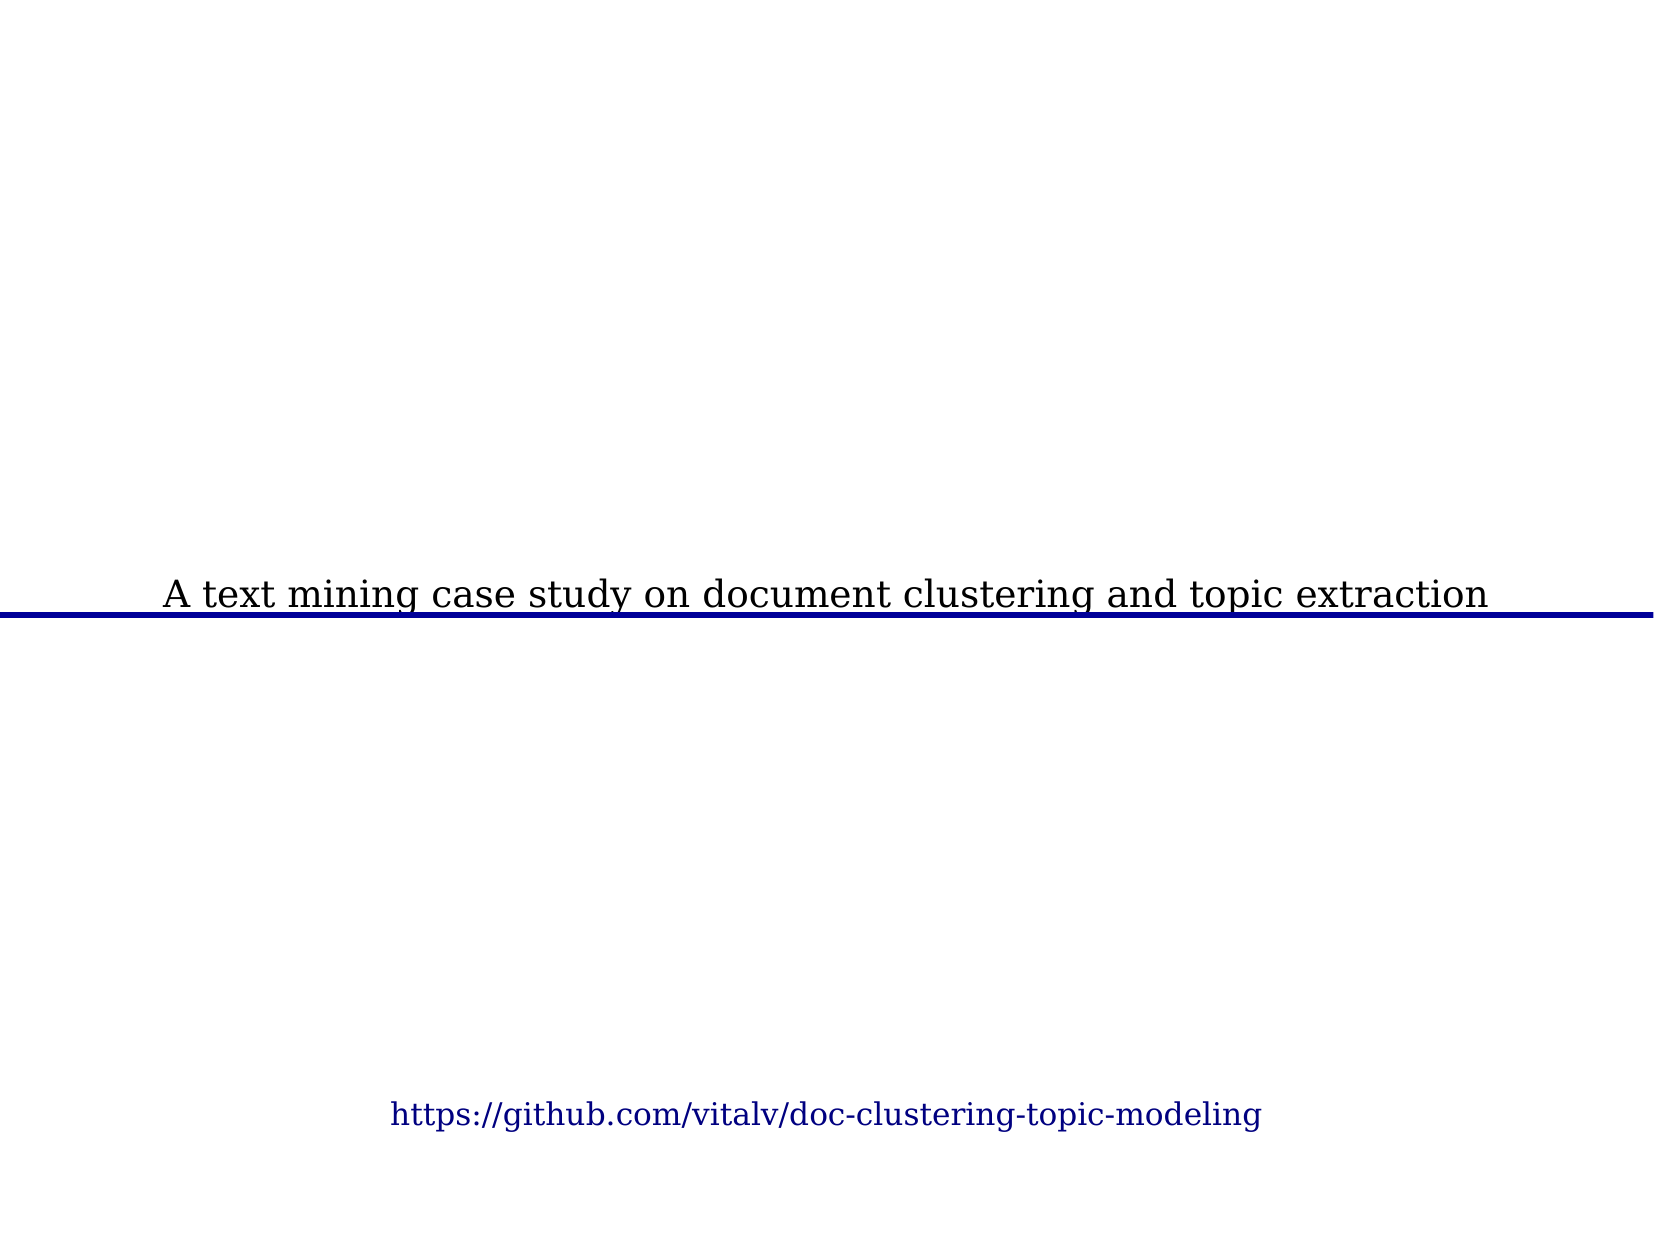

A text mining case study on document clustering and topic extraction
https://github.com/vitalv/doc-clustering-topic-modeling